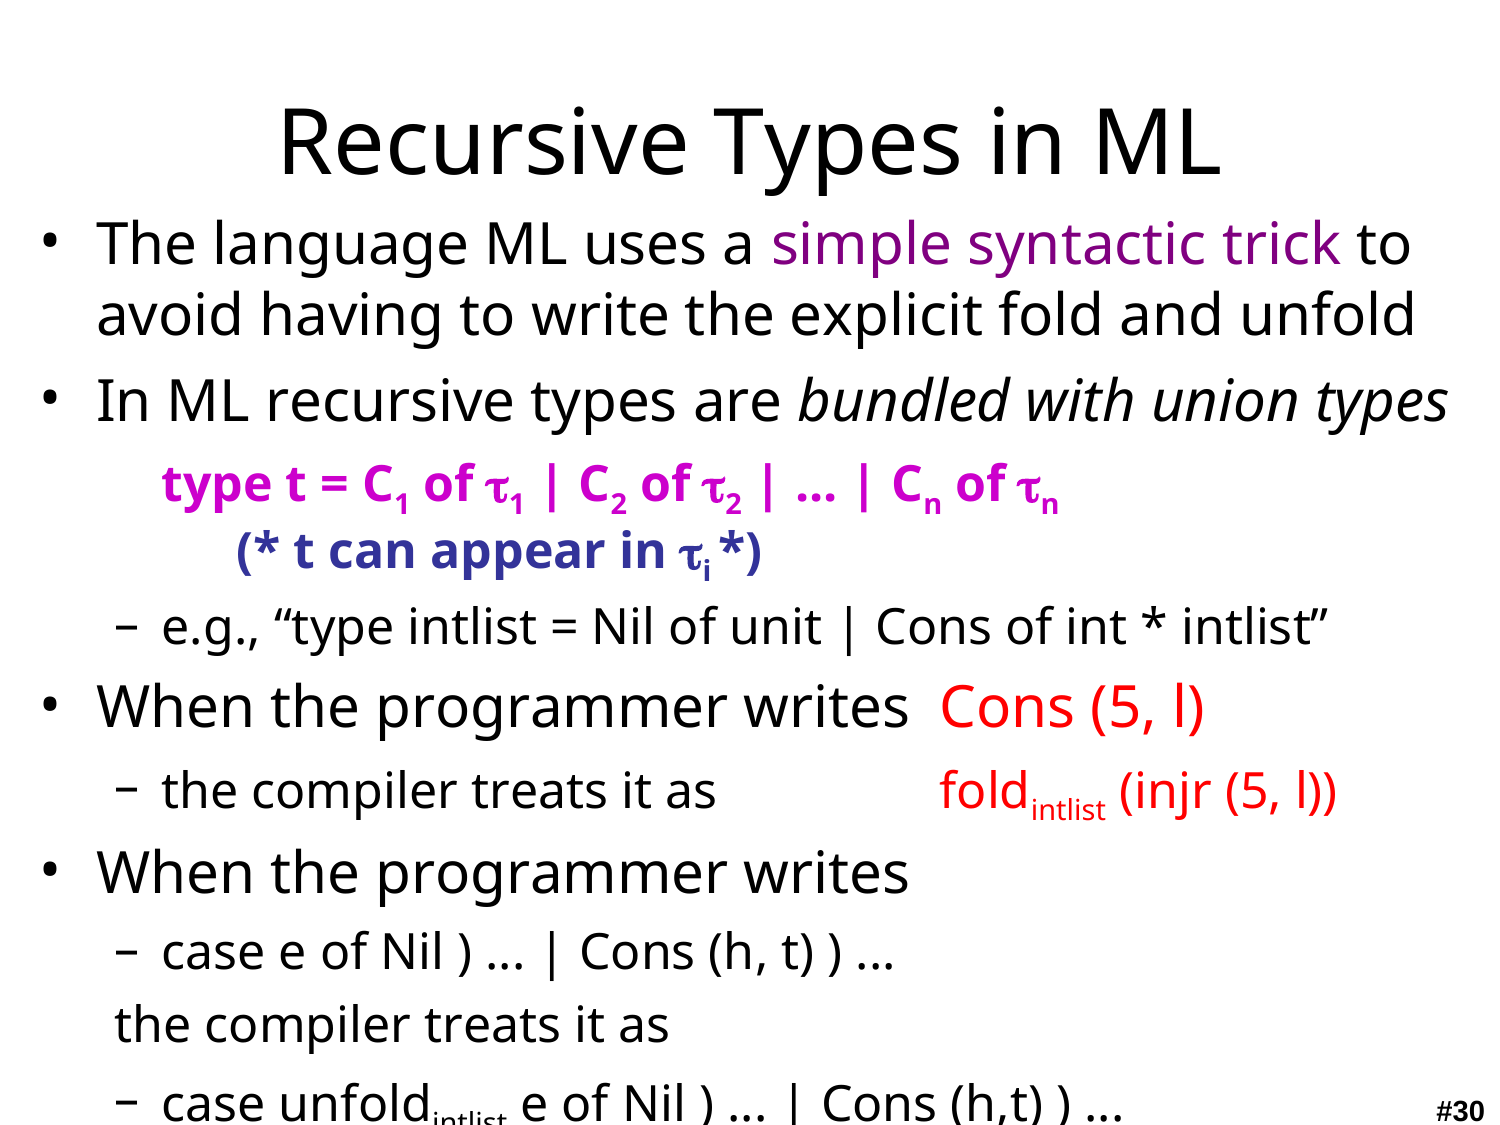

# Recursive Types in ML
The language ML uses a simple syntactic trick to avoid having to write the explicit fold and unfold
In ML recursive types are bundled with union types
	type t = C1 of 1 | C2 of 2 | ... | Cn of n (* t can appear in i *)
e.g., “type intlist = Nil of unit | Cons of int * intlist”
When the programmer writes	Cons (5, l)
the compiler treats it as 	foldintlist (injr (5, l))
When the programmer writes
case e of Nil ) ... | Cons (h, t) ) ...
the compiler treats it as
case unfoldintlist e of Nil ) ... | Cons (h,t) ) ...
30